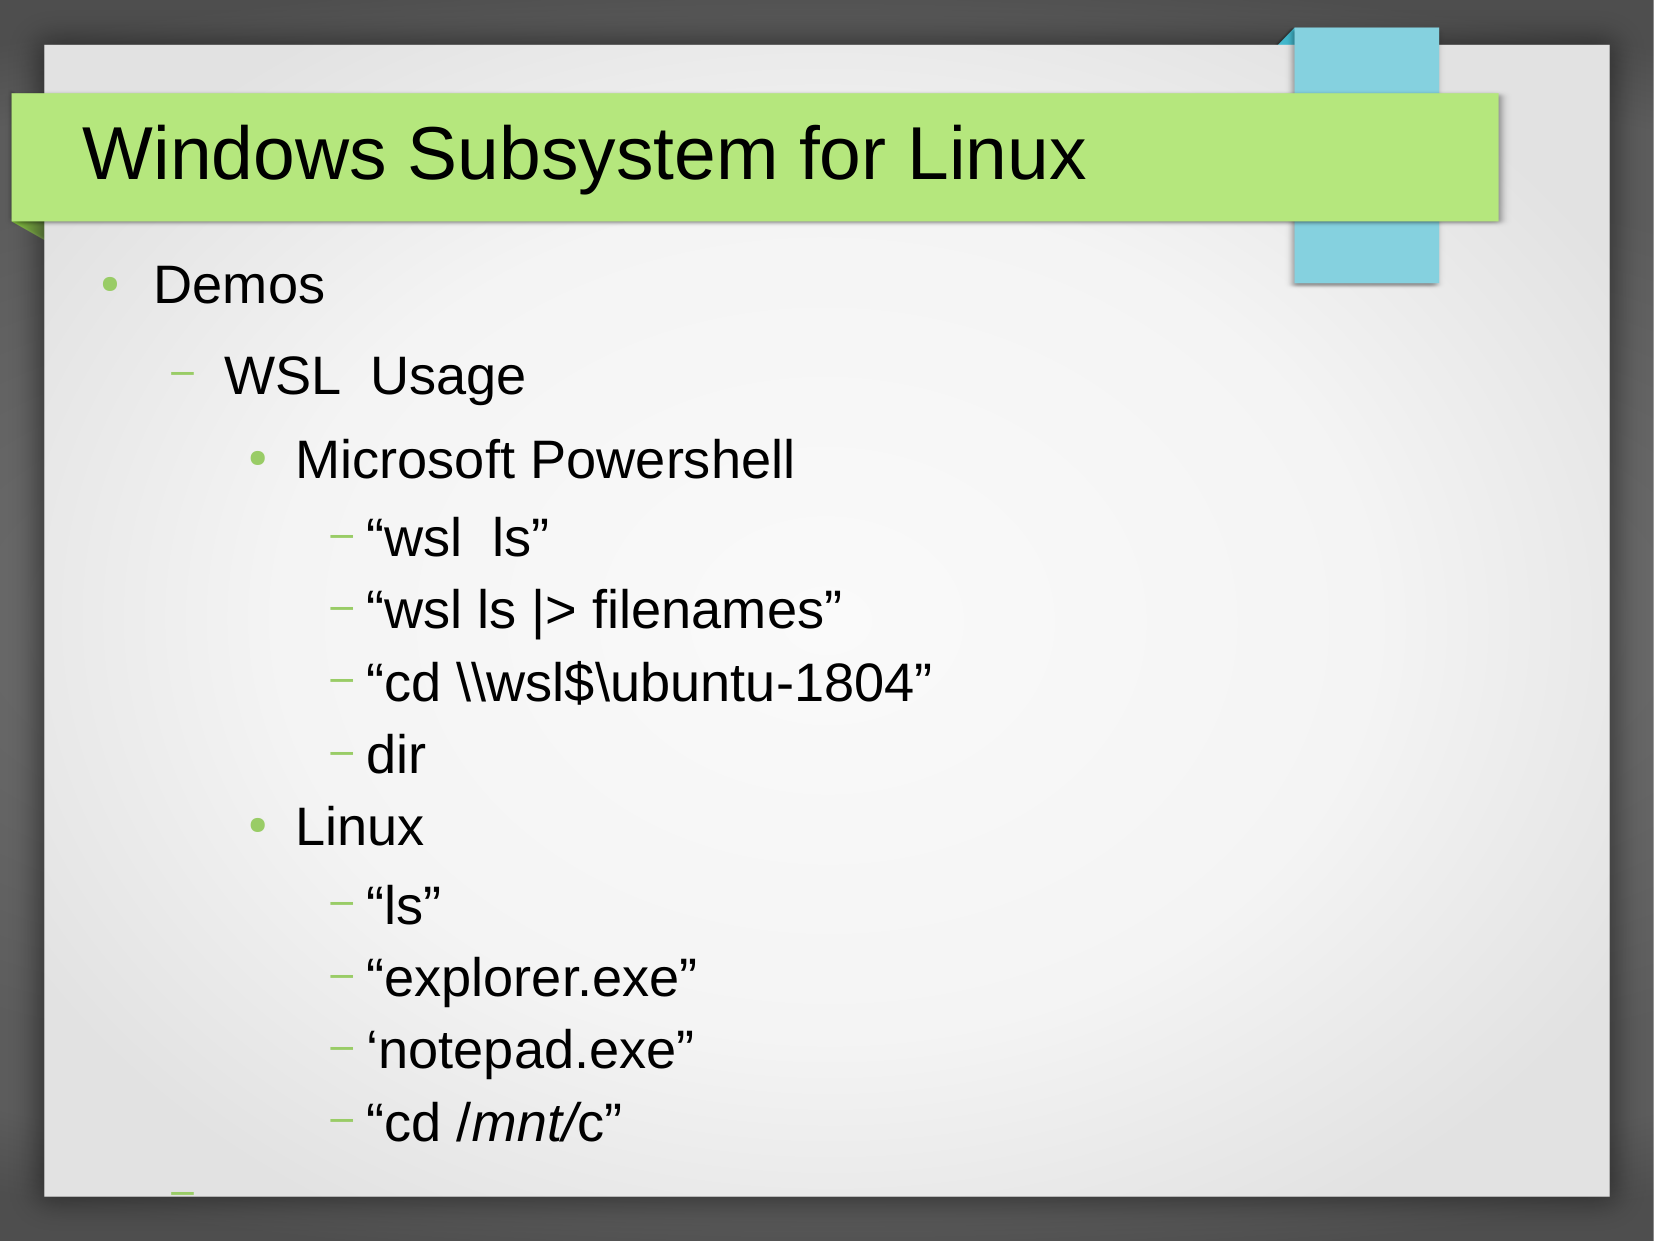

# Windows Subsystem for Linux
Demos
WSL Usage
Microsoft Powershell
“wsl ls”
“wsl ls |> filenames”
“cd \\wsl$\ubuntu-1804”
dir
Linux
“ls”
“explorer.exe”
‘notepad.exe”
“cd /mnt/c”